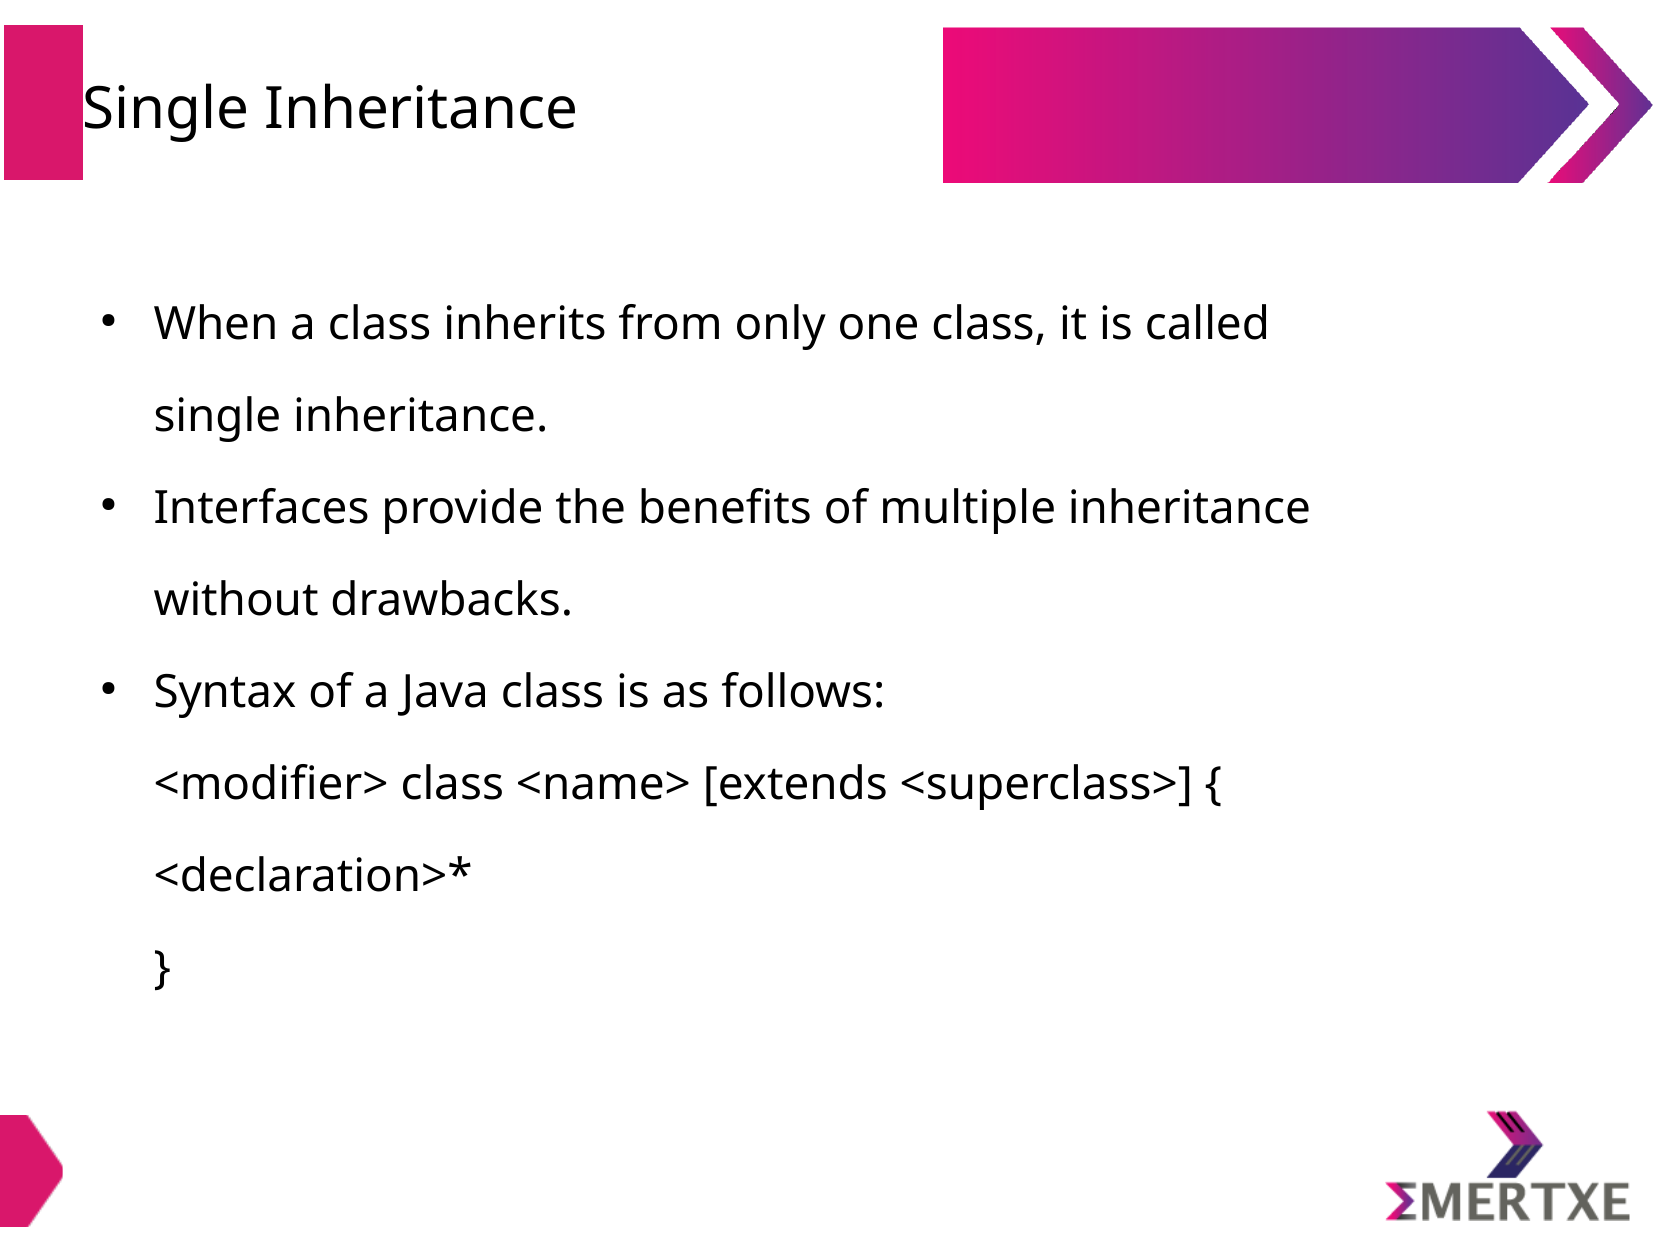

# Single Inheritance
When a class inherits from only one class, it is called
single inheritance.
Interfaces provide the benefits of multiple inheritance
without drawbacks.
Syntax of a Java class is as follows:
<modifier> class <name> [extends <superclass>] {
<declaration>*
}